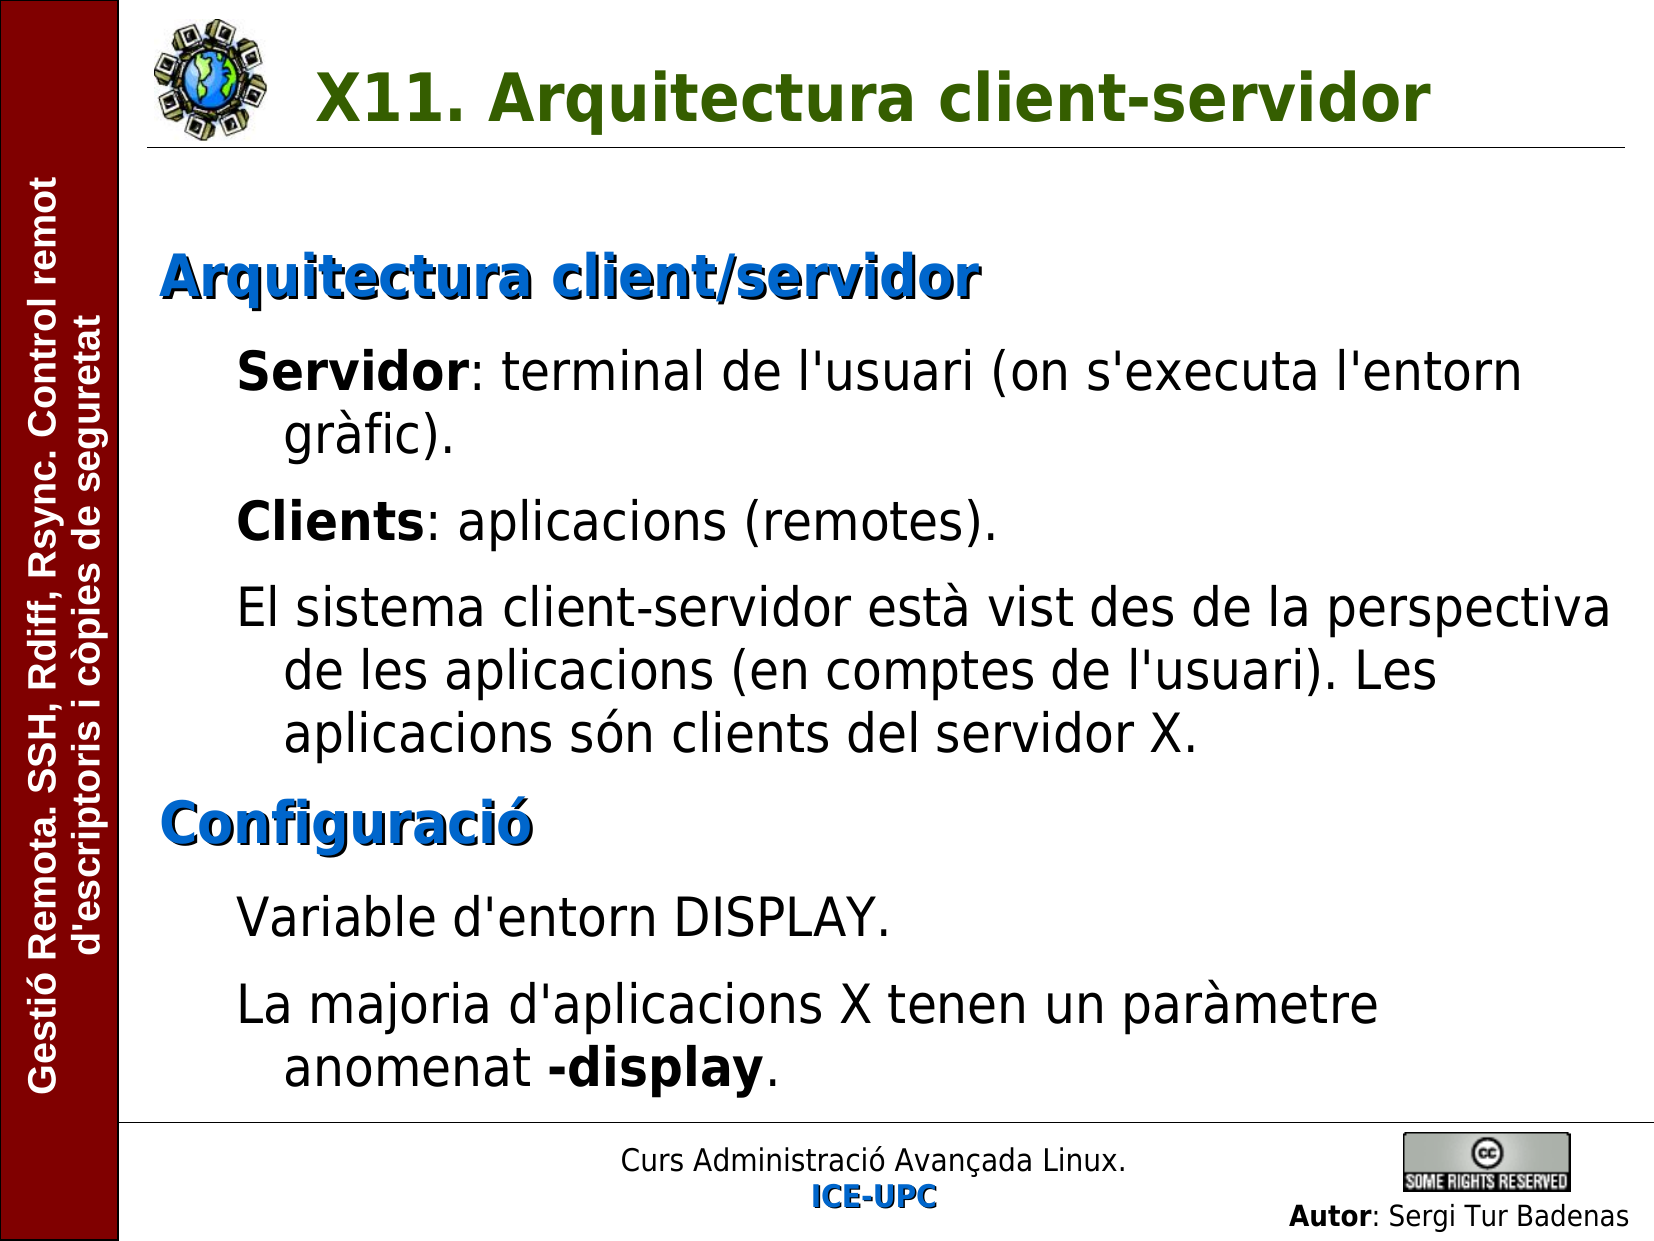

# X11. Arquitectura client-servidor
Arquitectura client/servidor
Servidor: terminal de l'usuari (on s'executa l'entorn gràfic).
Clients: aplicacions (remotes).
El sistema client-servidor està vist des de la perspectiva de les aplicacions (en comptes de l'usuari). Les aplicacions són clients del servidor X.
Configuració
Variable d'entorn DISPLAY.
La majoria d'aplicacions X tenen un paràmetre anomenat -display.